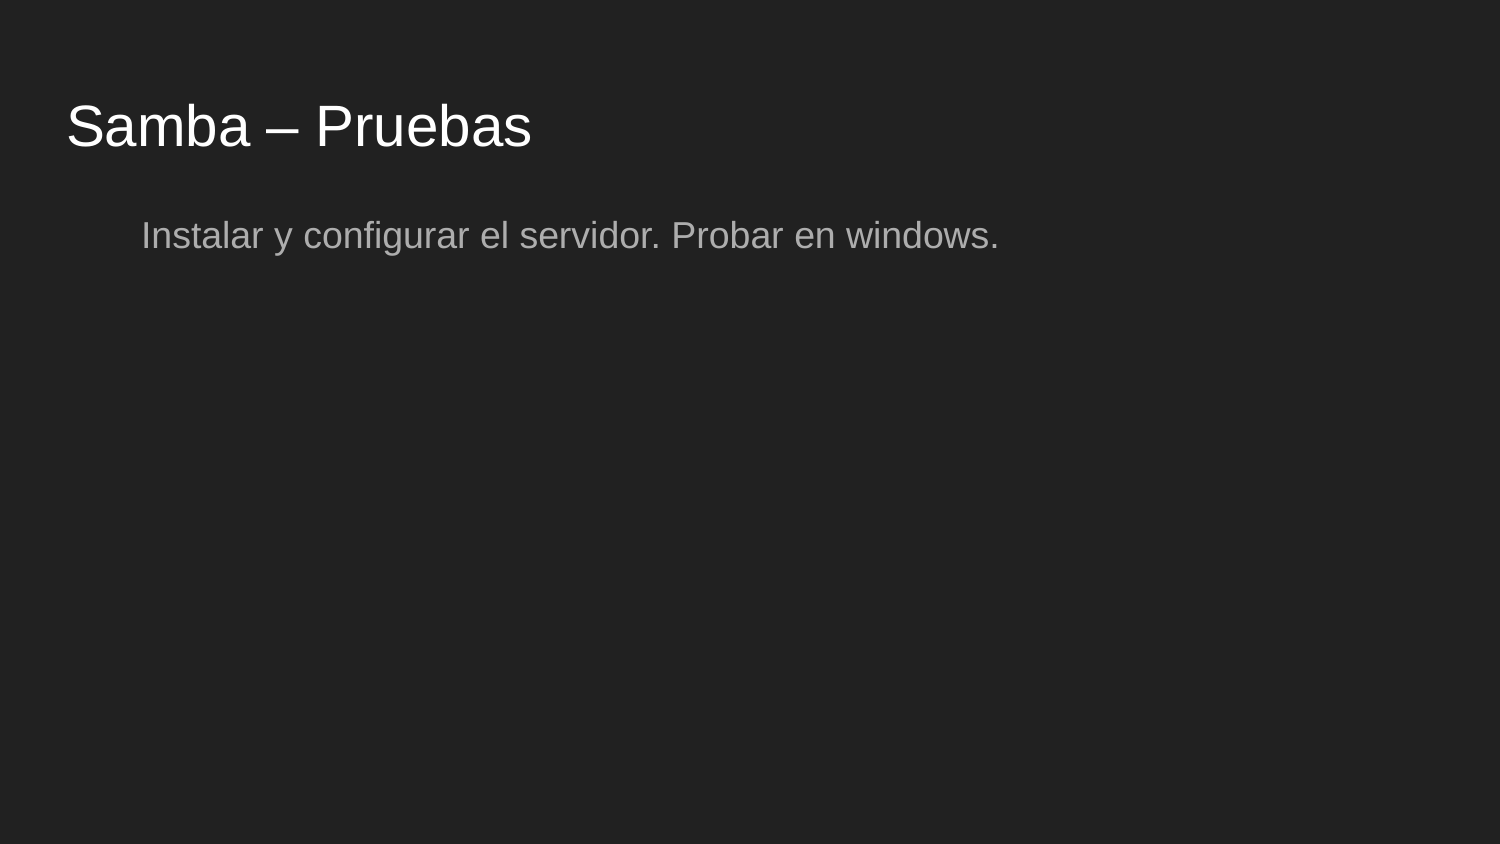

# Samba – Pruebas
Instalar y configurar el servidor. Probar en windows.